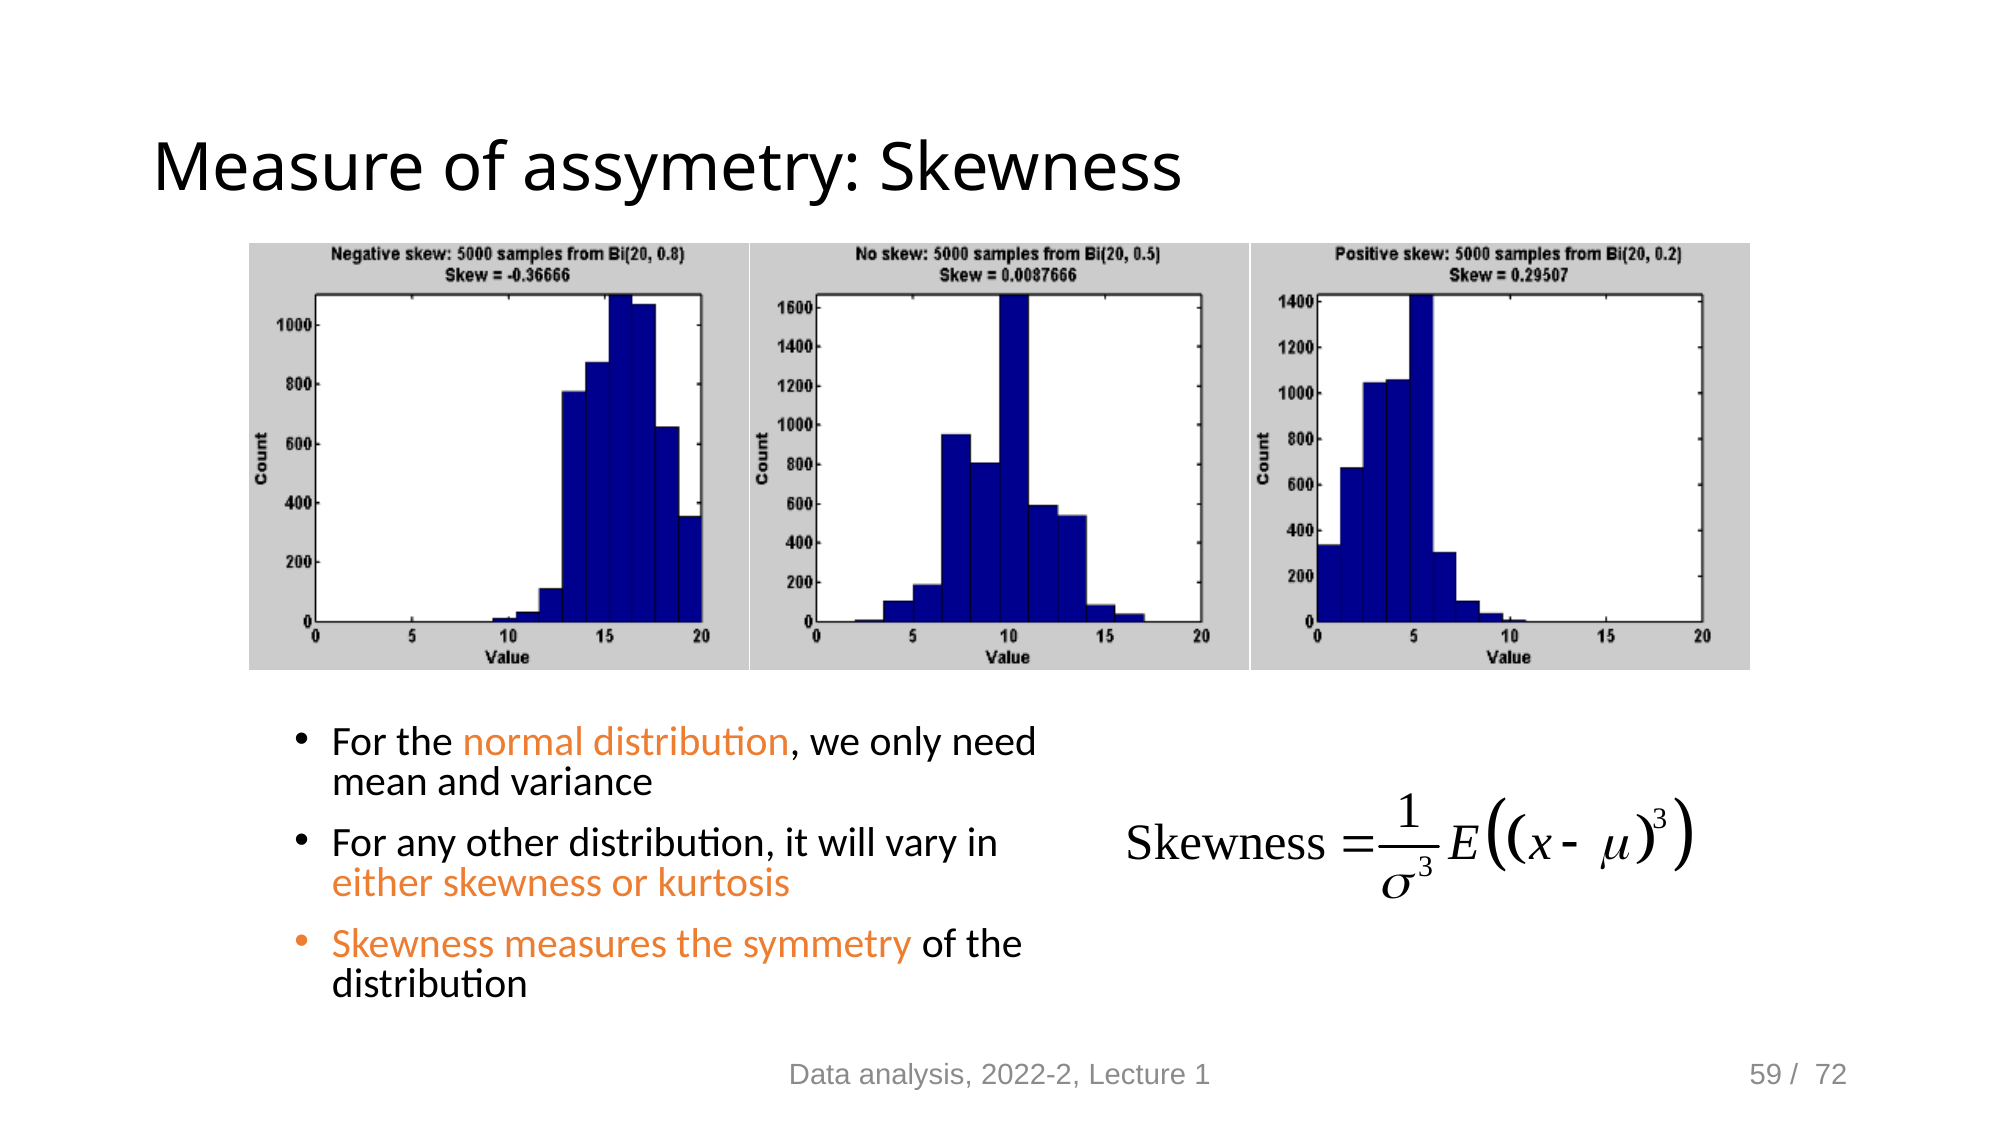

# Measure of assymetry: Skewness
For the normal distribution, we only need mean and variance
For any other distribution, it will vary in either skewness or kurtosis
Skewness measures the symmetry of the distribution
Data analysis, 2022-2, Lecture 1